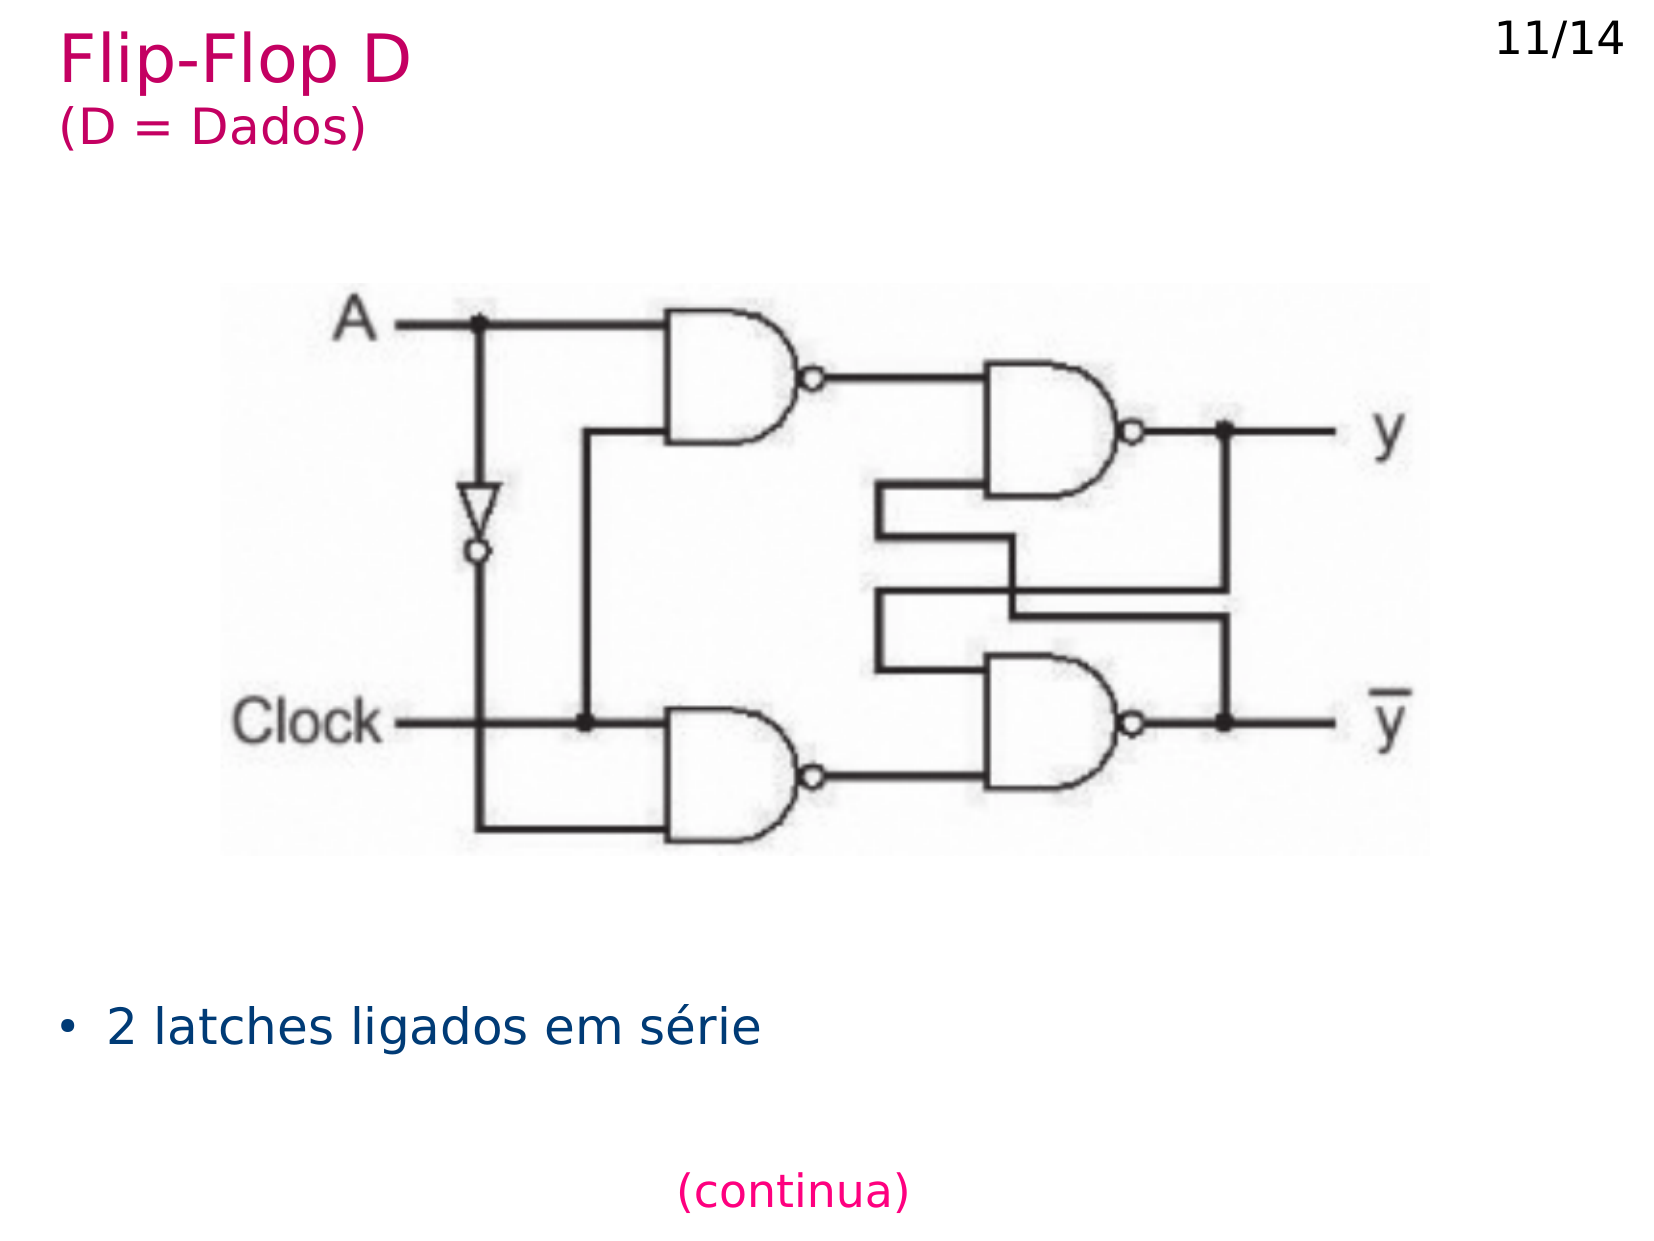

11
# Flip-Flop D (D = Dados)
2 latches ligados em série
(continua)